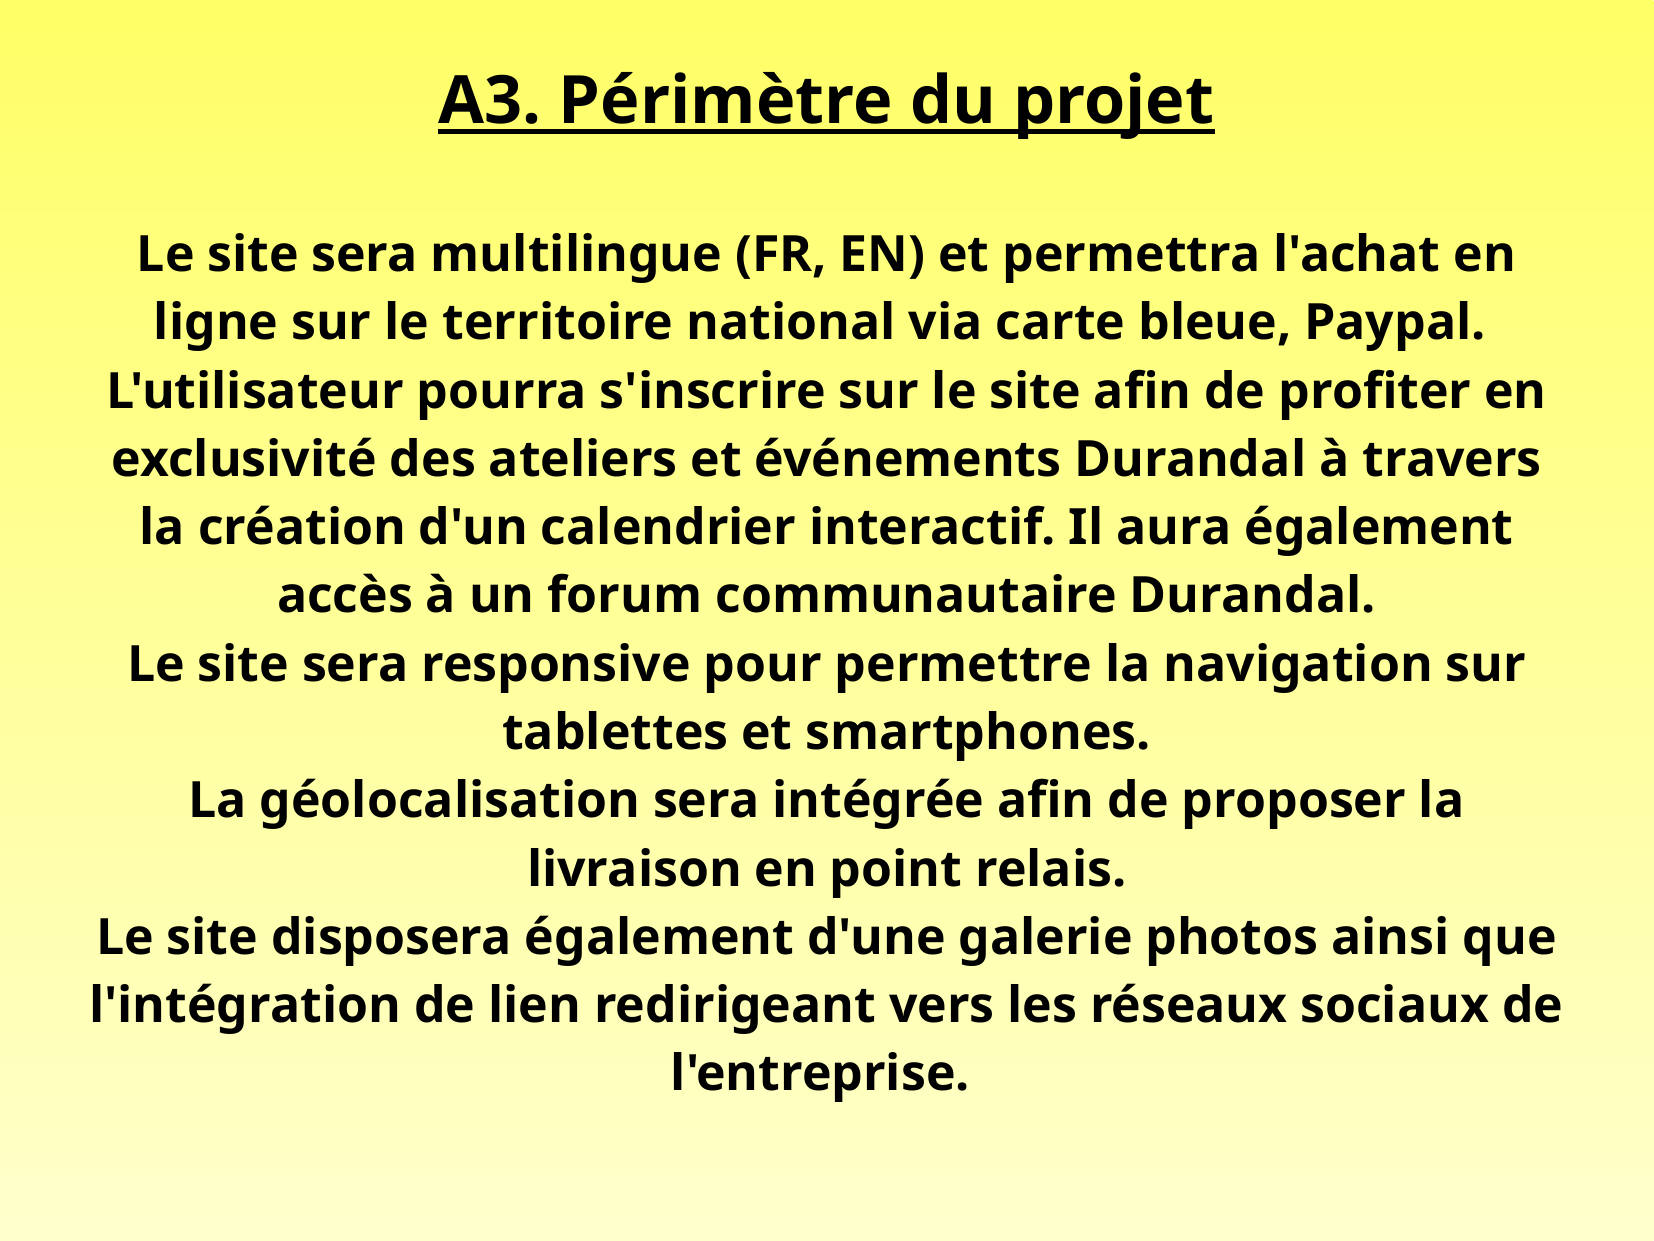

# A3. Périmètre du projet
Le site sera multilingue (FR, EN) et permettra l'achat en ligne sur le territoire national via carte bleue, Paypal.
L'utilisateur pourra s'inscrire sur le site afin de profiter en exclusivité des ateliers et événements Durandal à travers la création d'un calendrier interactif. Il aura également accès à un forum communautaire Durandal.
Le site sera responsive pour permettre la navigation sur tablettes et smartphones.
La géolocalisation sera intégrée afin de proposer la livraison en point relais.
Le site disposera également d'une galerie photos ainsi que l'intégration de lien redirigeant vers les réseaux sociaux de l'entreprise.